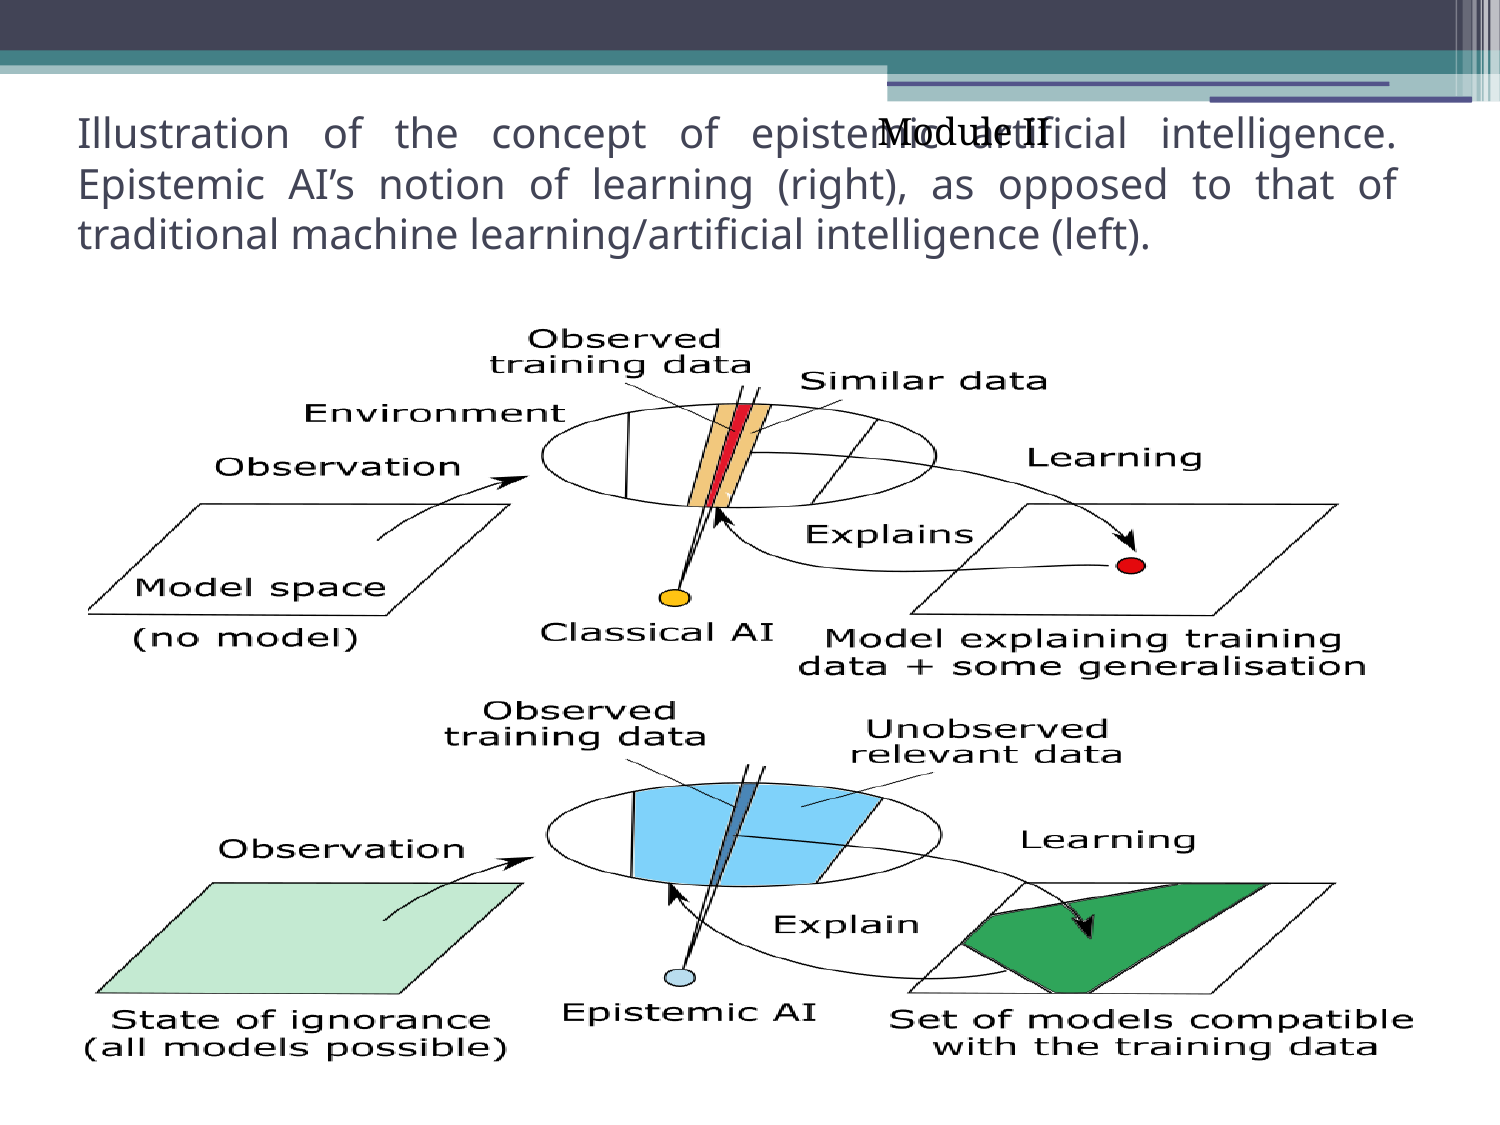

# Illustration of the concept of epistemic artificial intelligence. Epistemic AI’s notion of learning (right), as opposed to that of traditional machine learning/artificial intelligence (left).
Module II